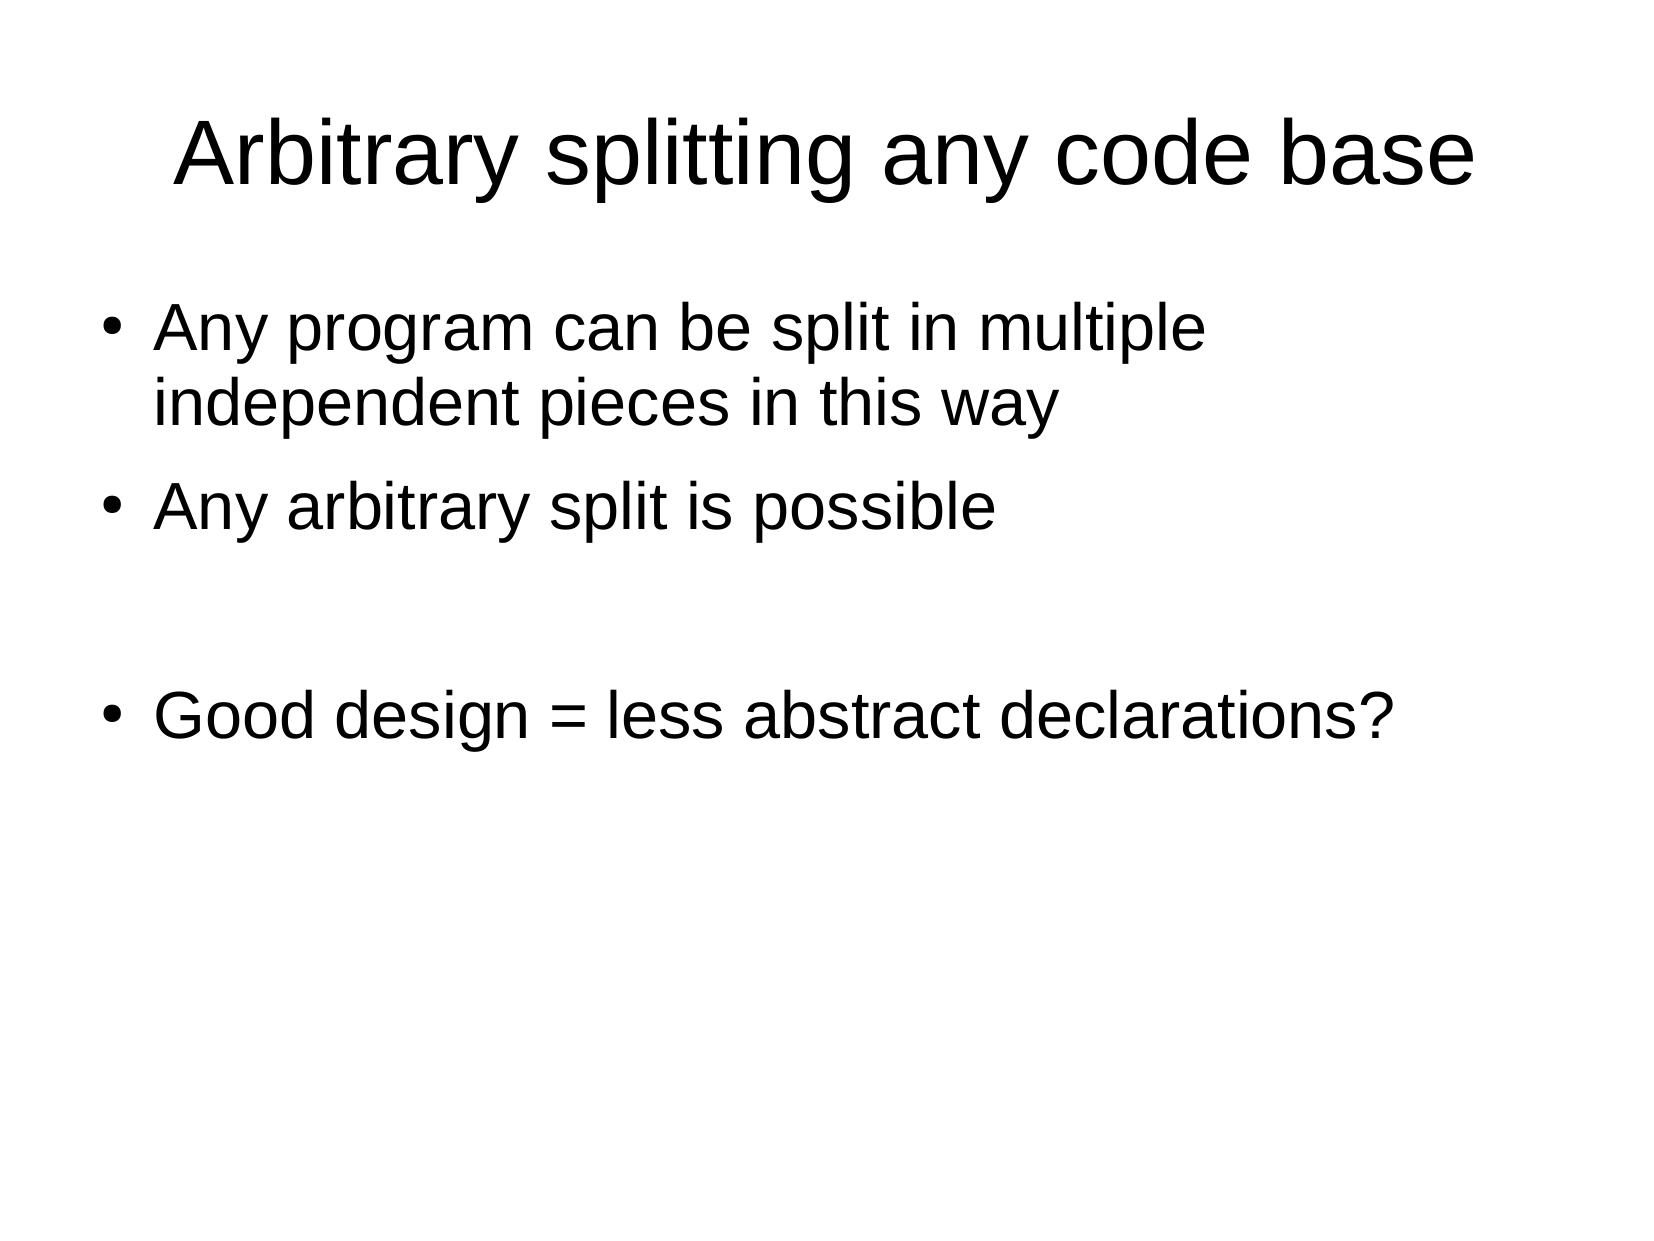

# Arbitrary splitting any code base
Any program can be split in multiple independent pieces in this way
Any arbitrary split is possible
Good design = less abstract declarations?